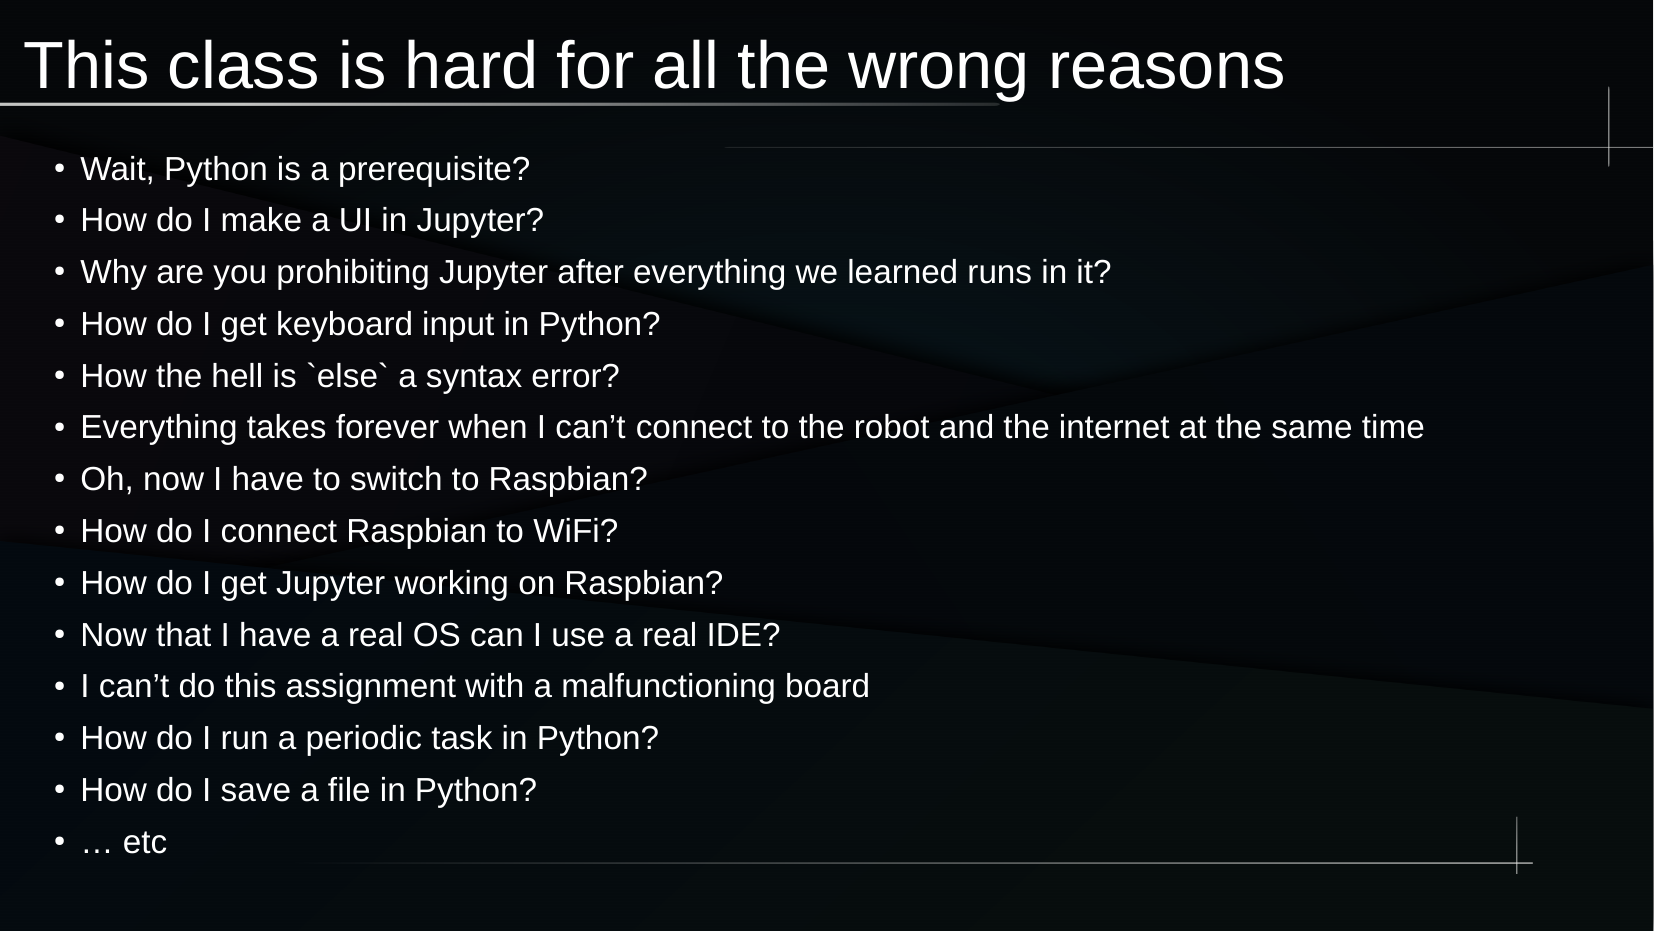

# This class is hard for all the wrong reasons
Wait, Python is a prerequisite?
How do I make a UI in Jupyter?
Why are you prohibiting Jupyter after everything we learned runs in it?
How do I get keyboard input in Python?
How the hell is `else` a syntax error?
Everything takes forever when I can’t connect to the robot and the internet at the same time
Oh, now I have to switch to Raspbian?
How do I connect Raspbian to WiFi?
How do I get Jupyter working on Raspbian?
Now that I have a real OS can I use a real IDE?
I can’t do this assignment with a malfunctioning board
How do I run a periodic task in Python?
How do I save a file in Python?
… etc